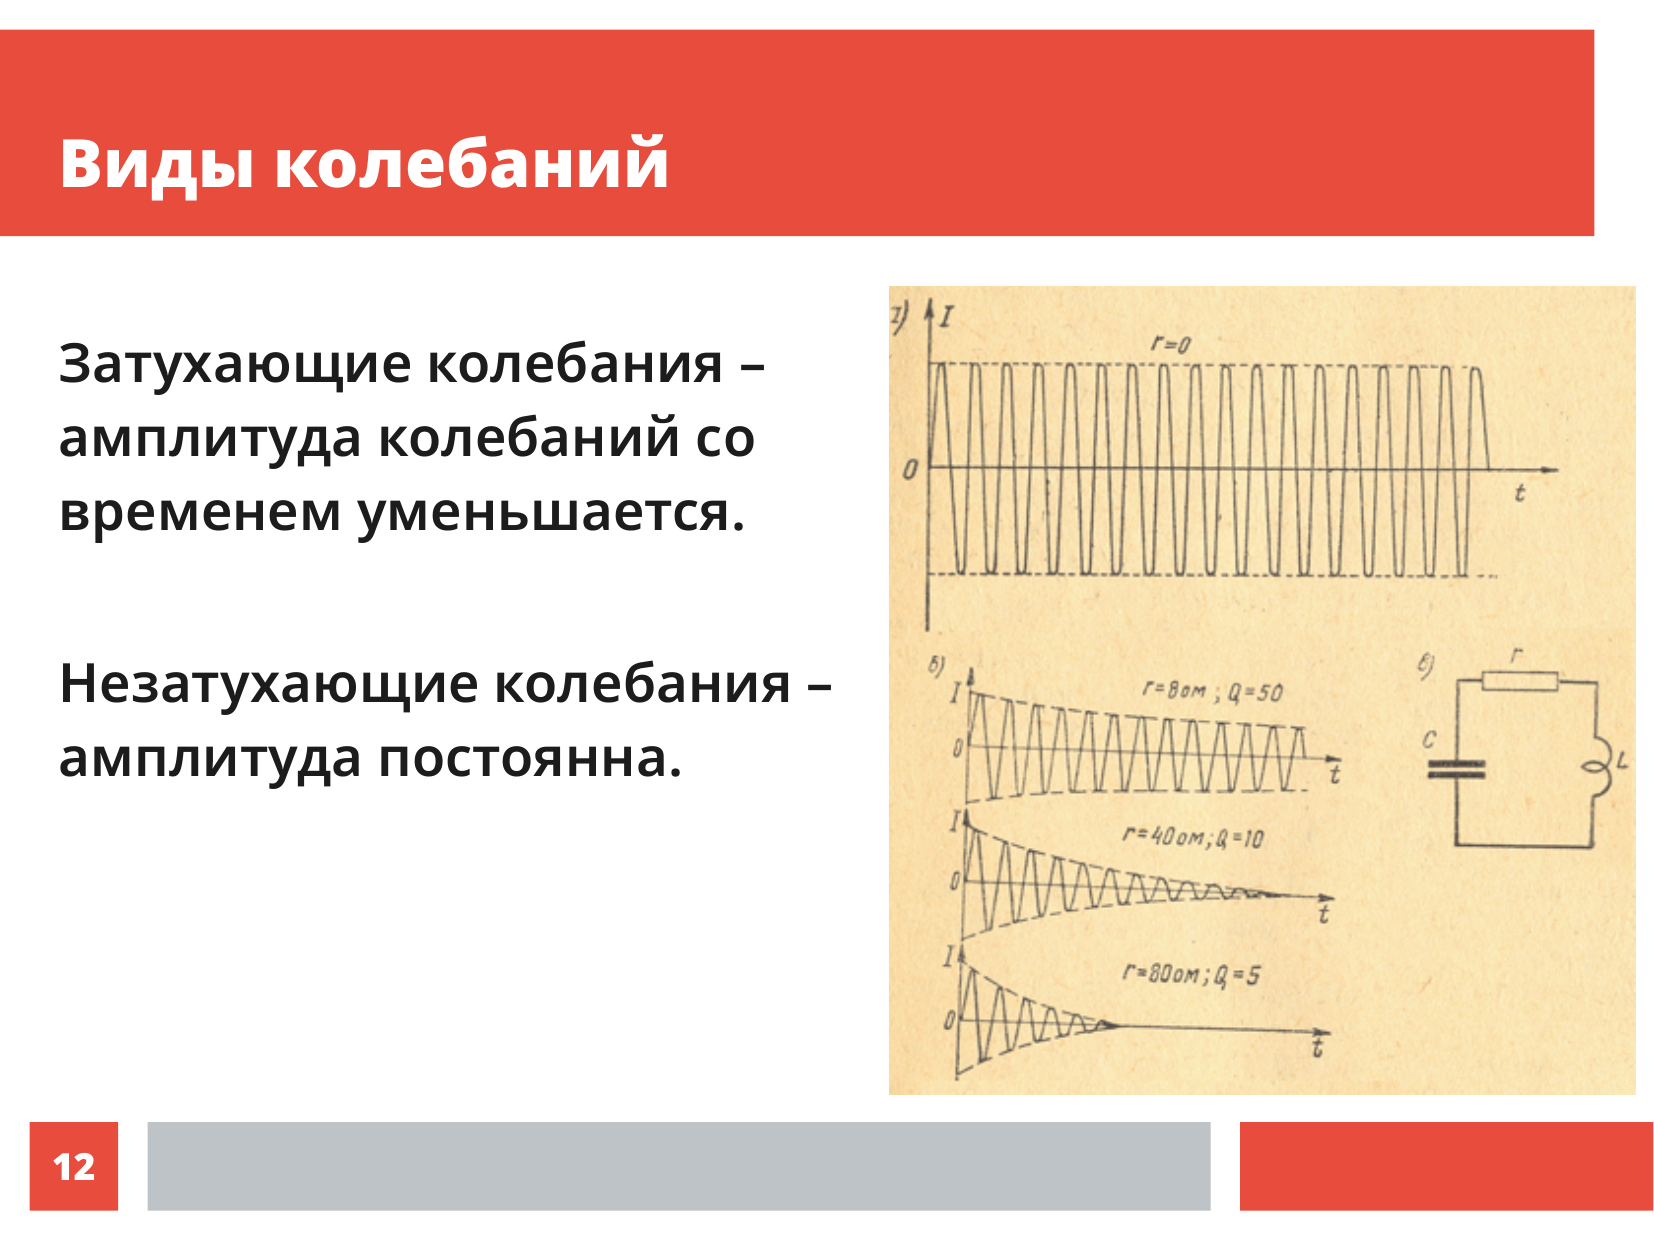

# Виды колебаний
Затухающие колебания – амплитуда колебаний со временем уменьшается.
Незатухающие колебания – амплитуда постоянна.
12